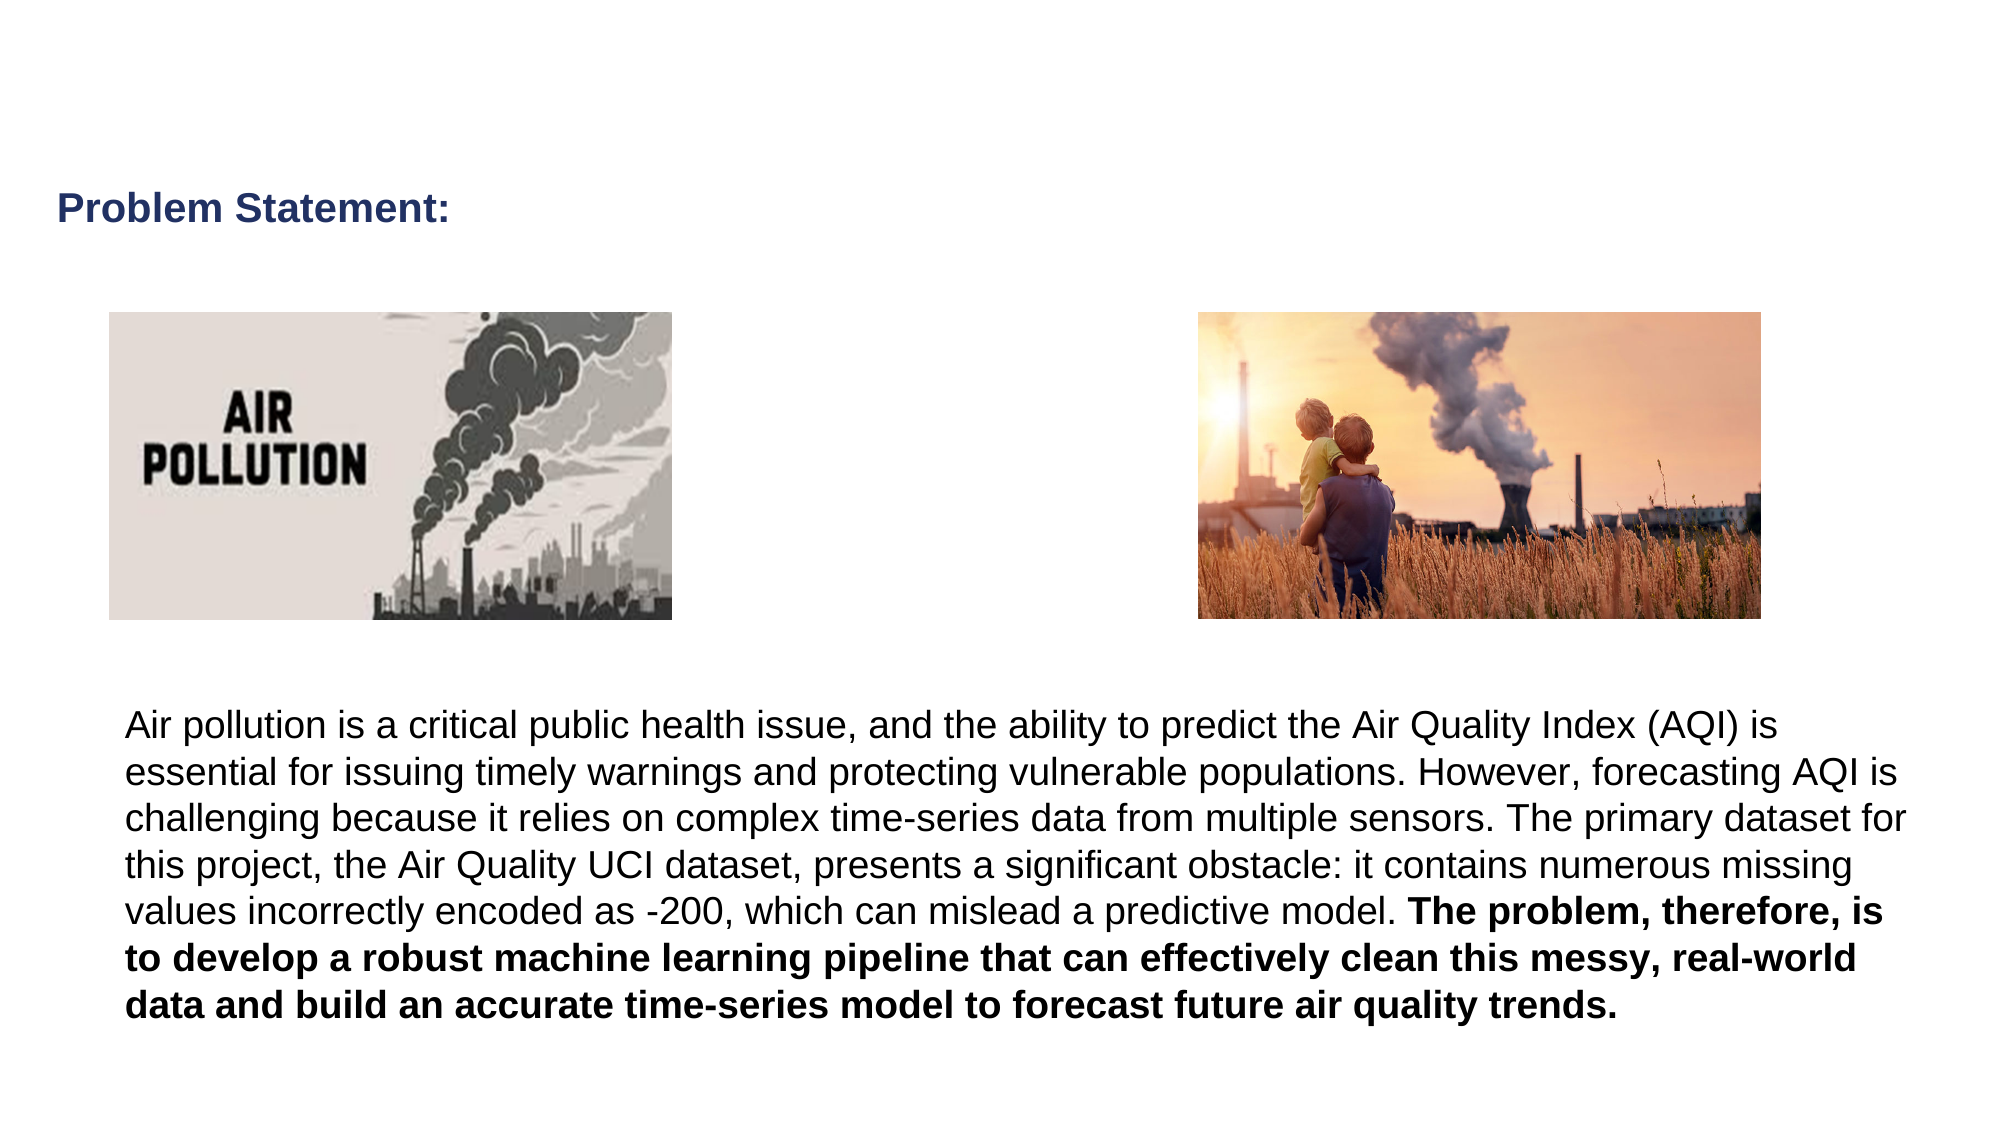

Problem Statement:
Air pollution is a critical public health issue, and the ability to predict the Air Quality Index (AQI) is essential for issuing timely warnings and protecting vulnerable populations. However, forecasting AQI is challenging because it relies on complex time-series data from multiple sensors. The primary dataset for this project, the Air Quality UCI dataset, presents a significant obstacle: it contains numerous missing values incorrectly encoded as -200, which can mislead a predictive model. The problem, therefore, is to develop a robust machine learning pipeline that can effectively clean this messy, real-world data and build an accurate time-series model to forecast future air quality trends.